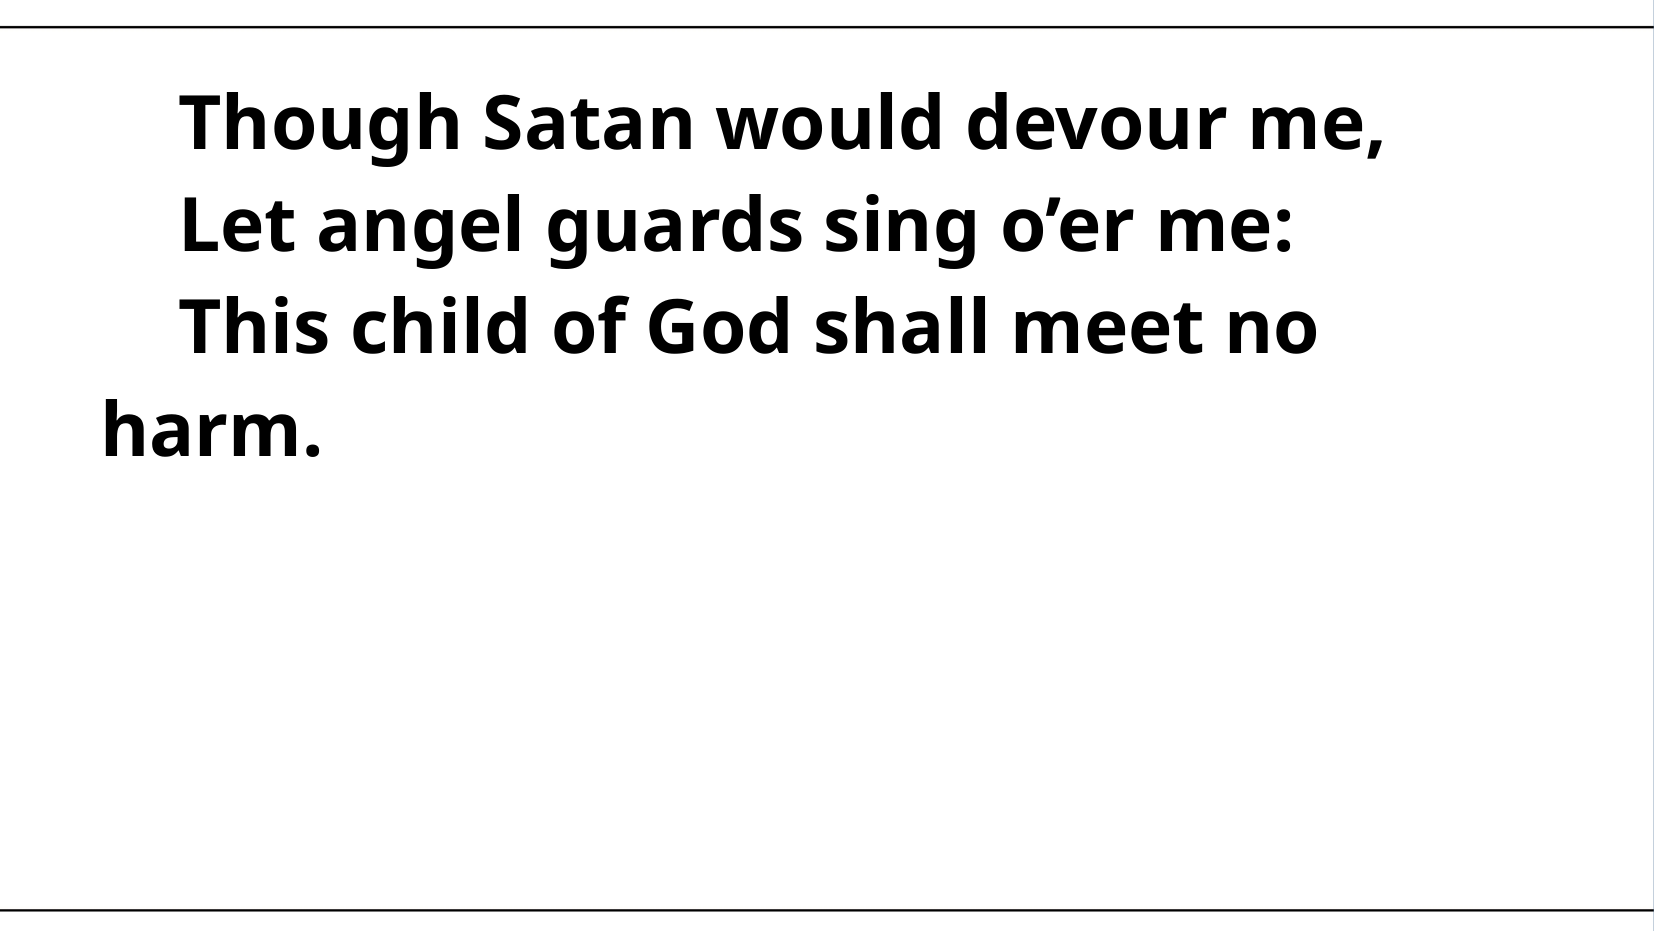

Though Satan would devour me,
 Let angel guards sing o’er me:
 This child of God shall meet no harm.